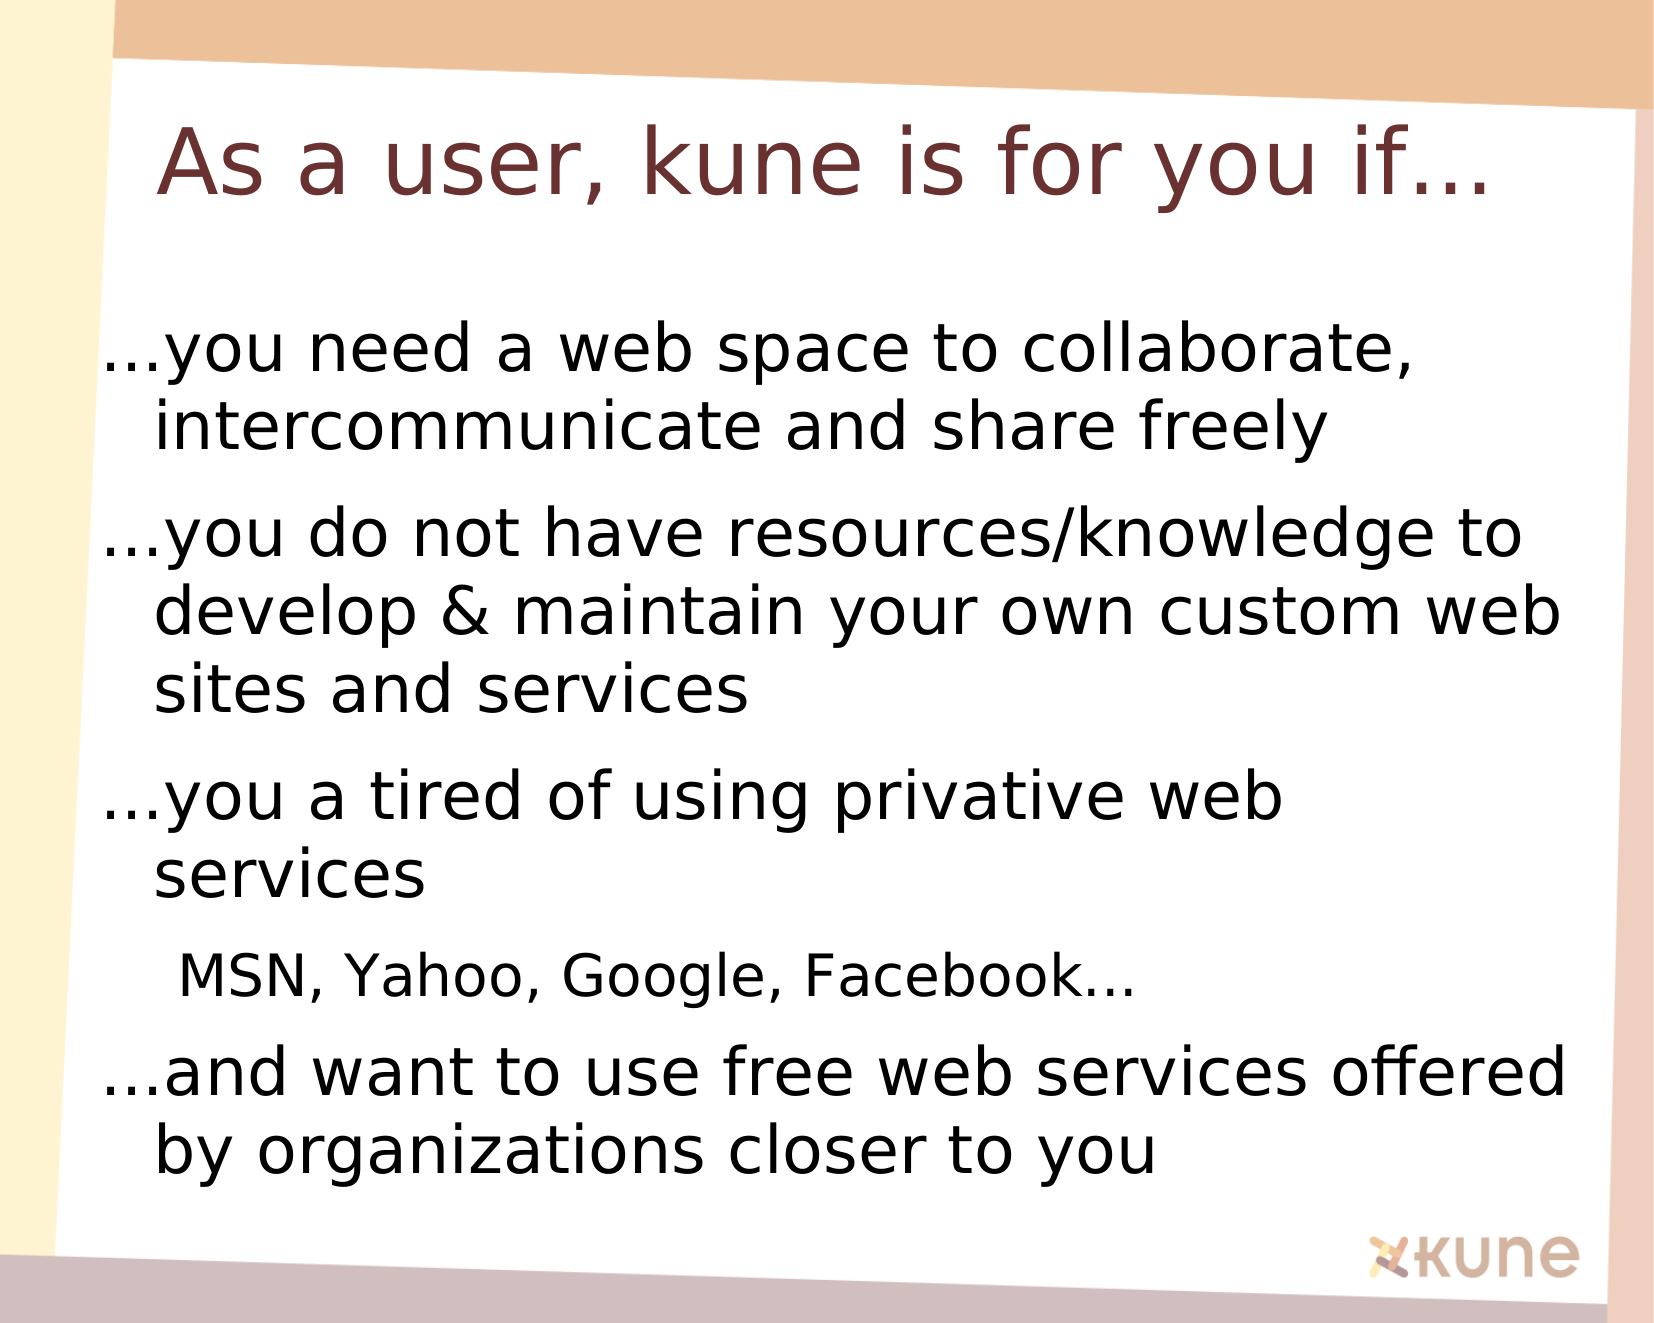

# As a user, kune is for you if...
...you need a web space to collaborate, intercommunicate and share freely
...you do not have resources/knowledge to develop & maintain your own custom web sites and services
...you a tired of using privative web services
MSN, Yahoo, Google, Facebook...
...and want to use free web services offered by organizations closer to you